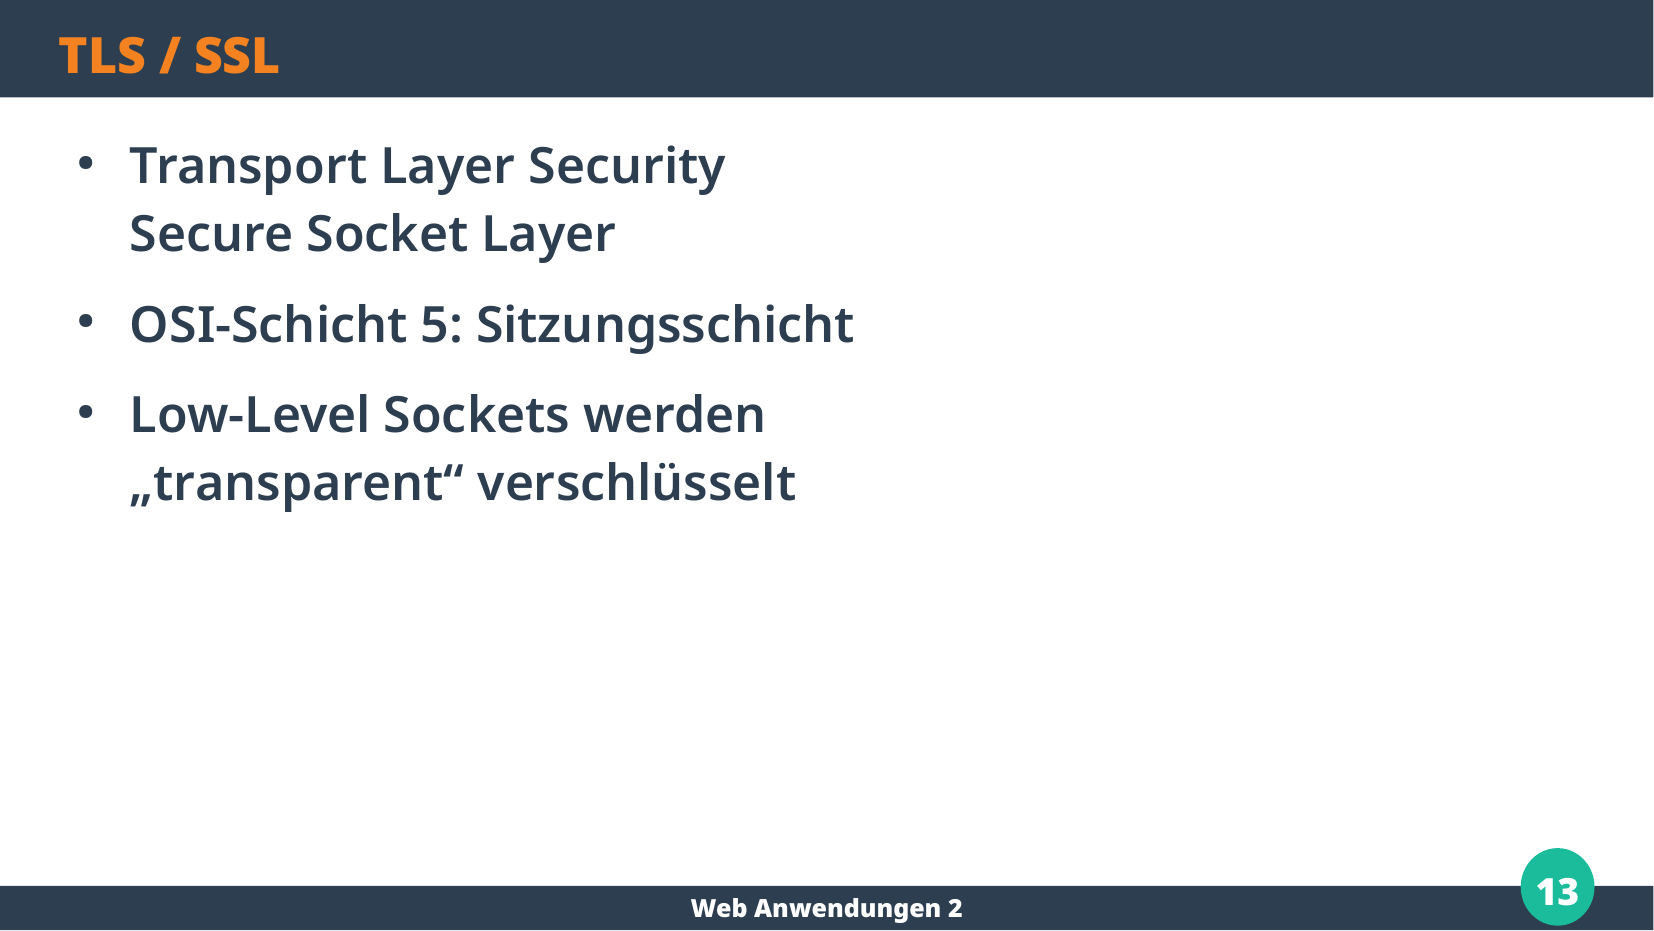

# TLS / SSL
Transport Layer Security
Secure Socket Layer
OSI-Schicht 5: Sitzungsschicht
Low-Level Sockets werden
„transparent“ verschlüsselt
13